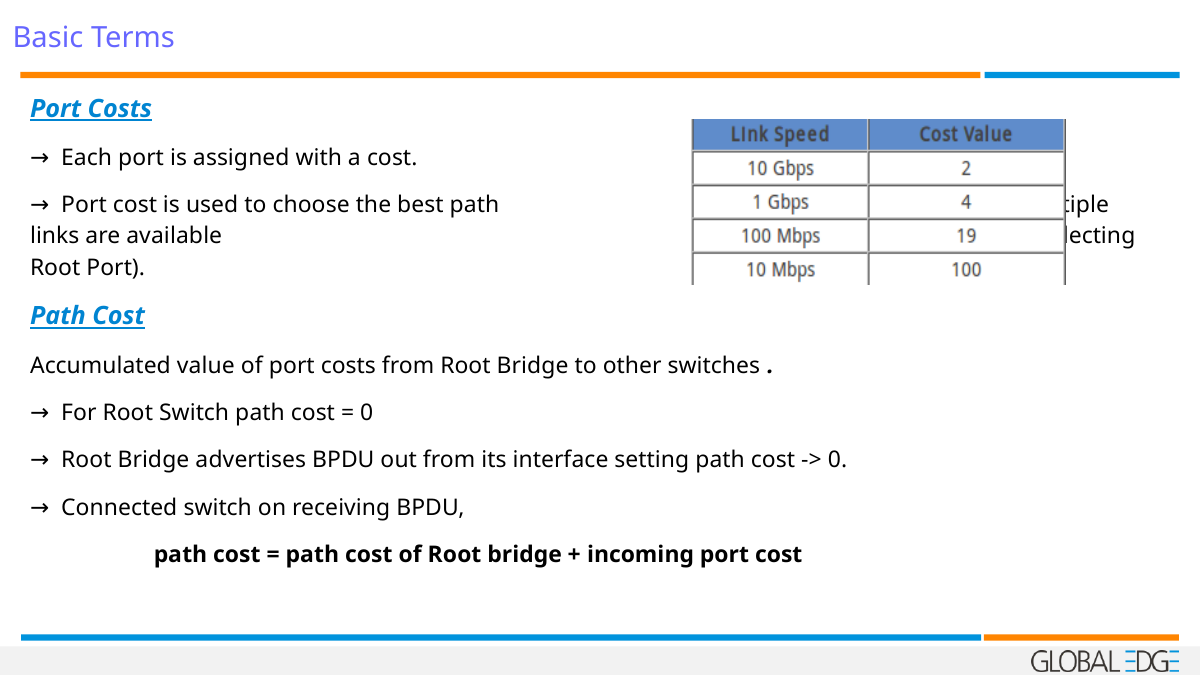

# Basic Terms
Port Costs
→ Each port is assigned with a cost.
→ Port cost is used to choose the best path when multiple links are available 						 between two switches (Selecting Root Port).
Path Cost
Accumulated value of port costs from Root Bridge to other switches .
→ For Root Switch path cost = 0
→ Root Bridge advertises BPDU out from its interface setting path cost -> 0.
→ Connected switch on receiving BPDU,
 		path cost = path cost of Root bridge + incoming port cost